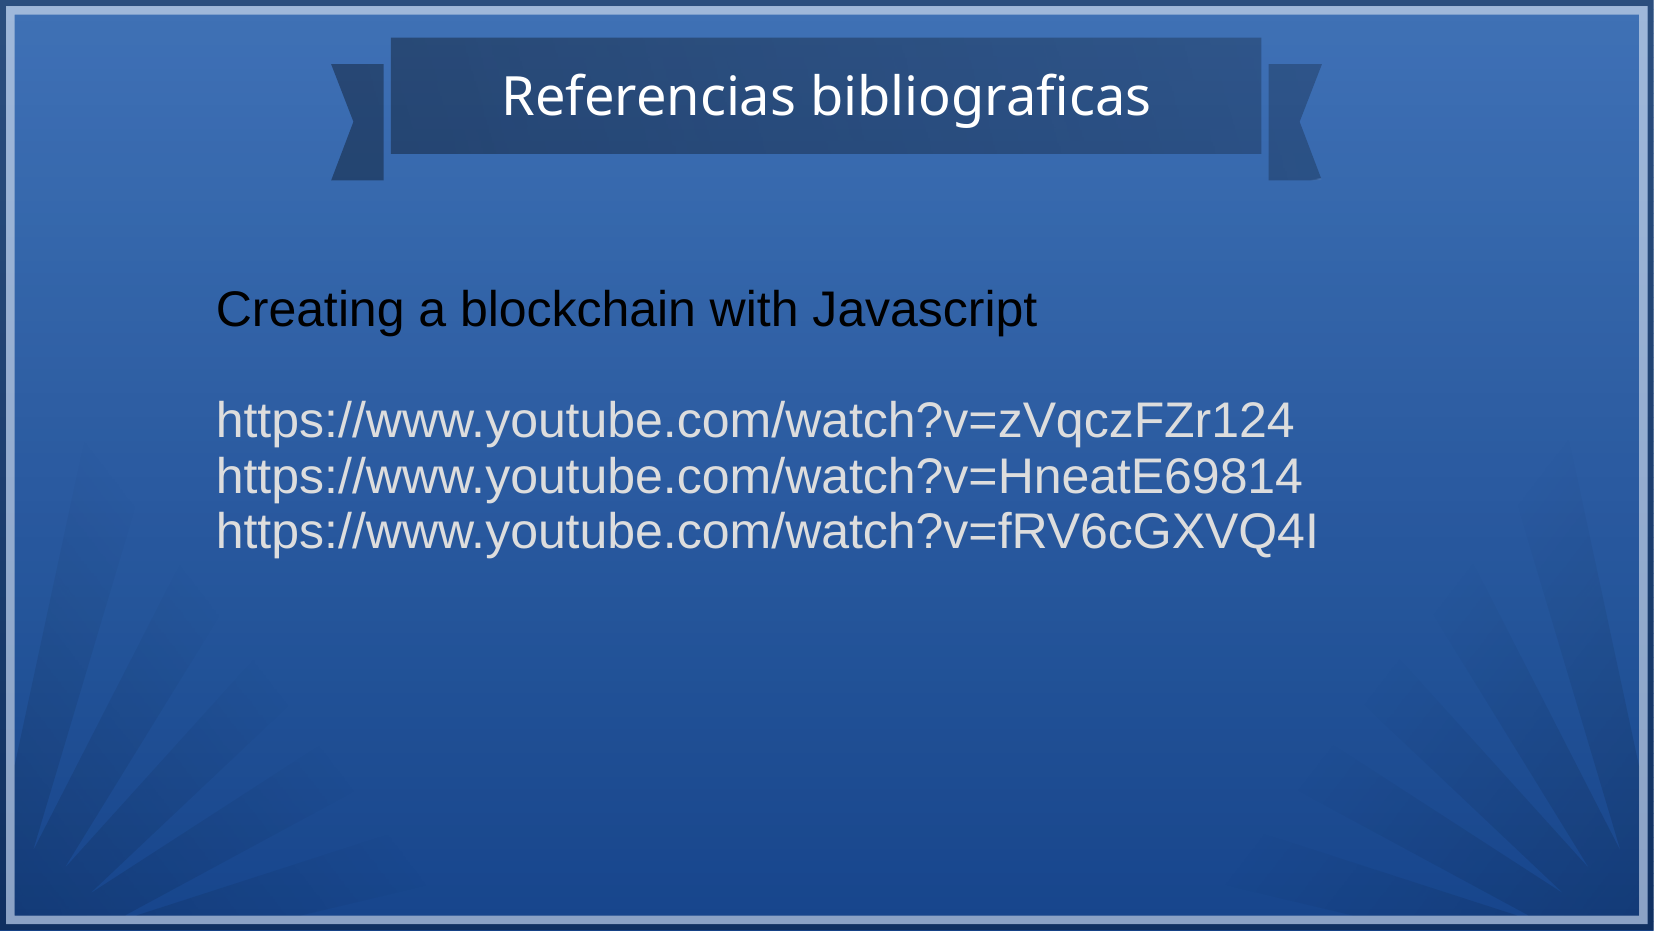

# Referencias bibliograficas
Creating a blockchain with Javascript
https://www.youtube.com/watch?v=zVqczFZr124
https://www.youtube.com/watch?v=HneatE69814
https://www.youtube.com/watch?v=fRV6cGXVQ4I